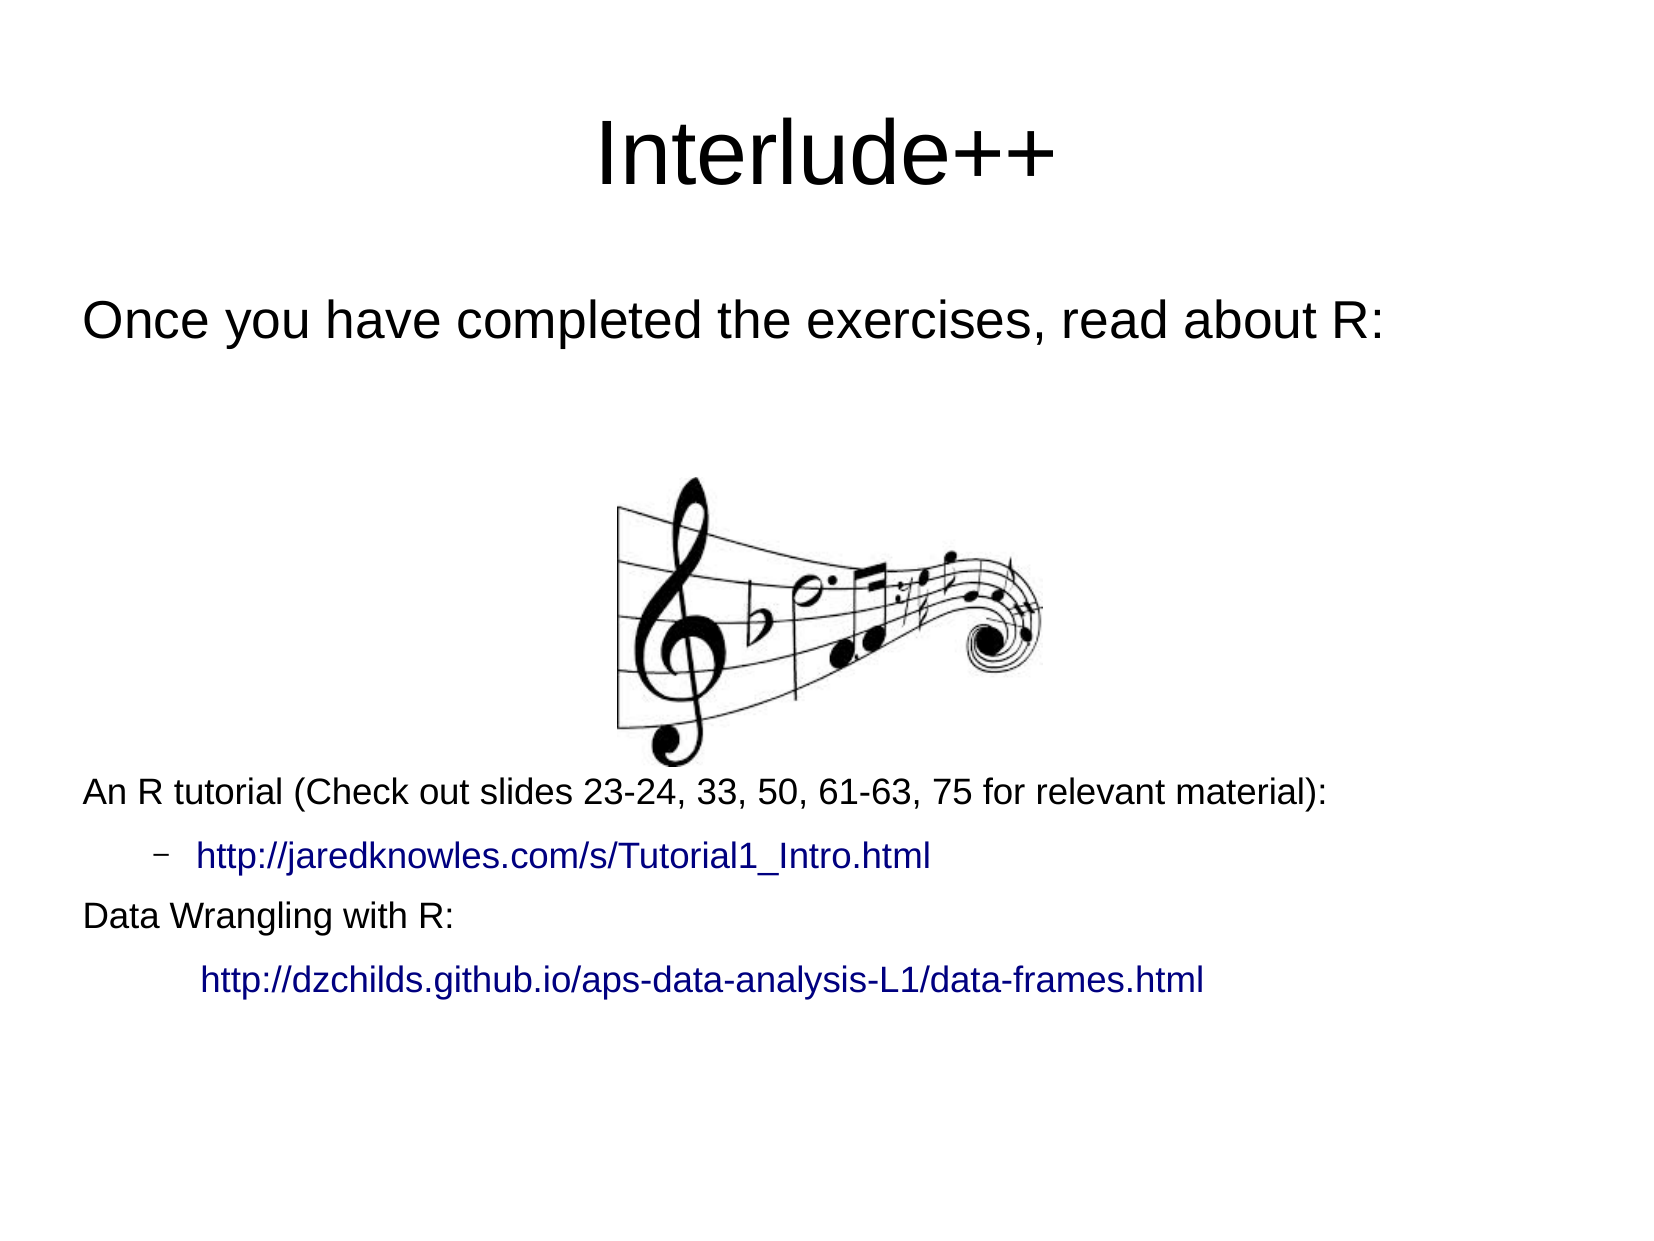

# Interlude++
Once you have completed the exercises, read about R:
An R tutorial (Check out slides 23-24, 33, 50, 61-63, 75 for relevant material):
http://jaredknowles.com/s/Tutorial1_Intro.html
Data Wrangling with R:
http://dzchilds.github.io/aps-data-analysis-L1/data-frames.html